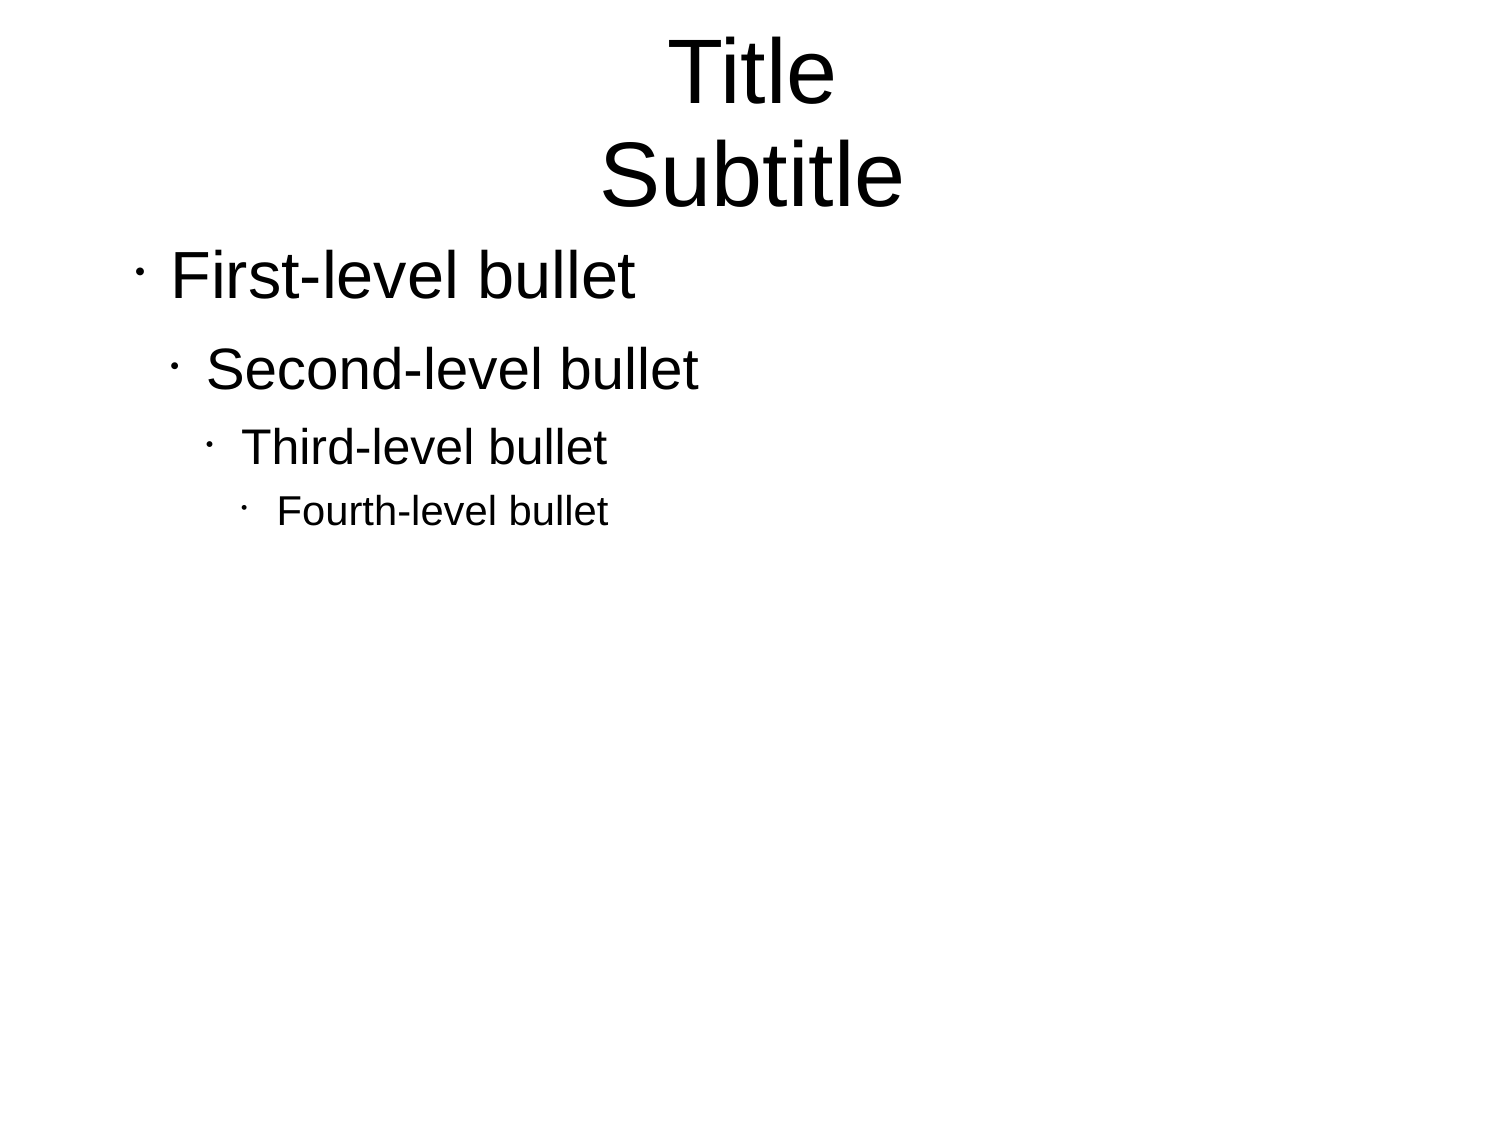

# Title Subtitle
First-level bullet
Second-level bullet
Third-level bullet
Fourth-level bullet